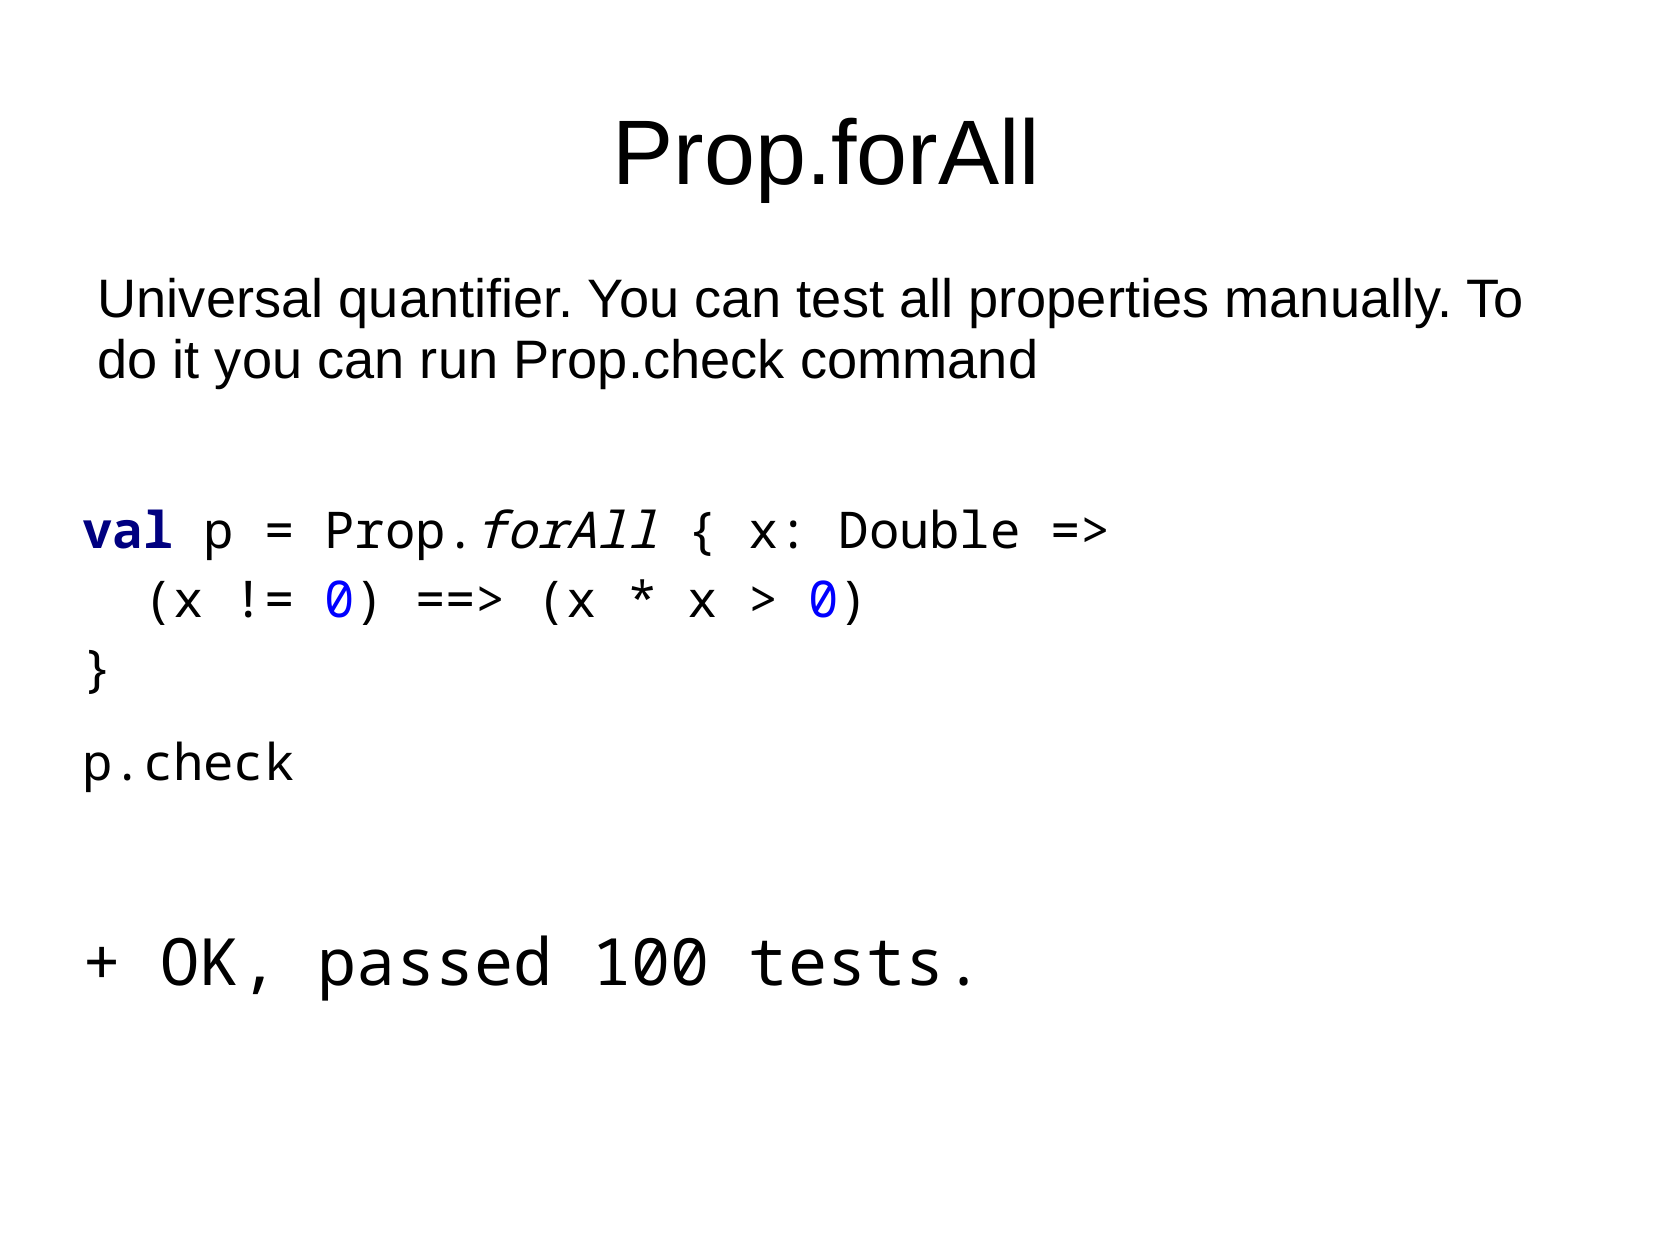

# Prop.forAll
Universal quantifier. You can test all properties manually. To do it you can run Prop.check command
val p = Prop.forAll { x: Double =>
 (x != 0) ==> (x * x > 0)
}
p.check
+ OK, passed 100 tests.